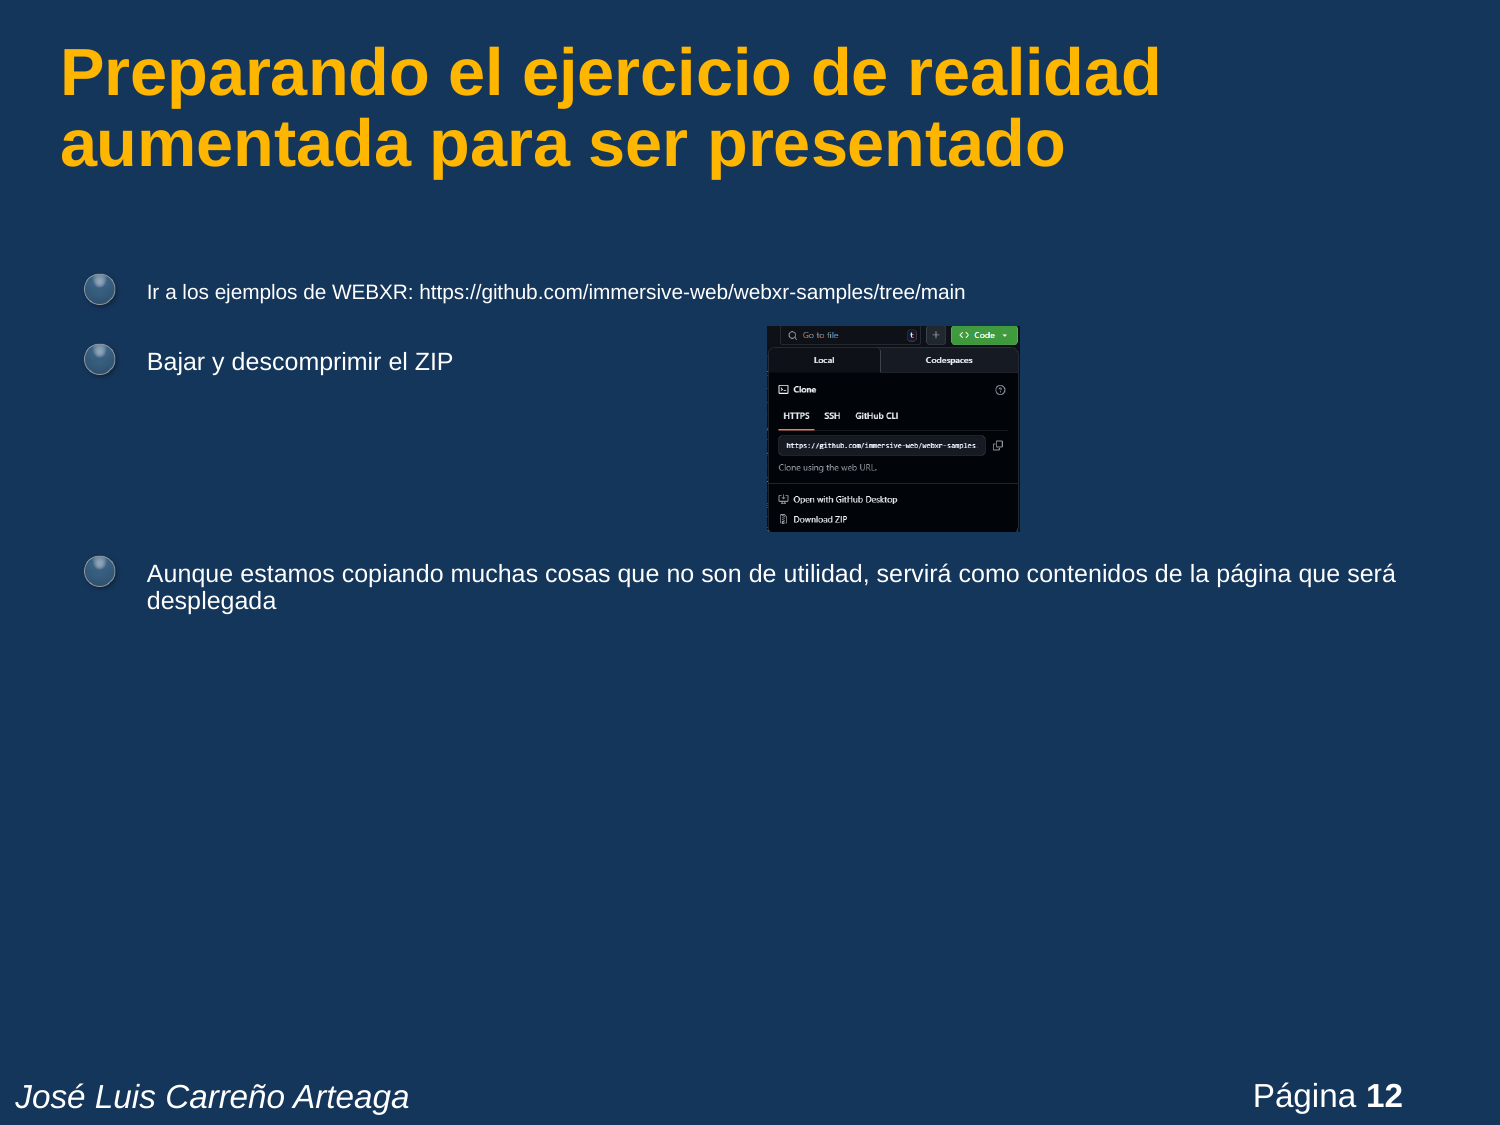

Preparando el ejercicio de realidad aumentada para ser presentado
# Ir a los ejemplos de WEBXR: https://github.com/immersive-web/webxr-samples/tree/main
Bajar y descomprimir el ZIP
Aunque estamos copiando muchas cosas que no son de utilidad, servirá como contenidos de la página que será desplegada